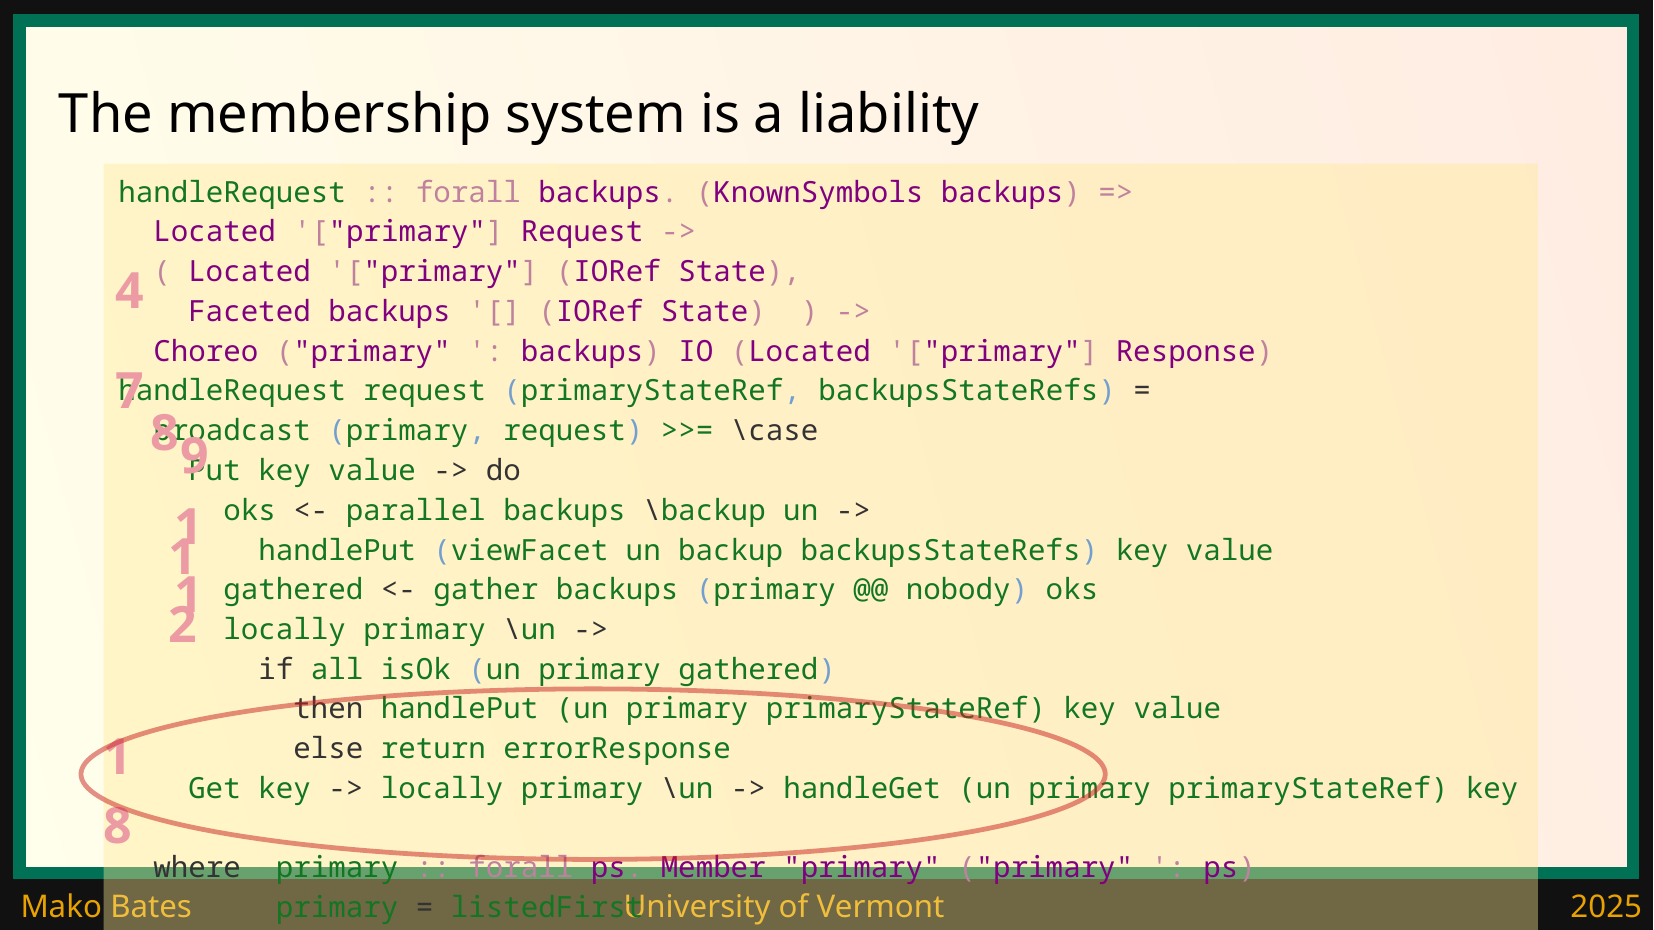

# The membership system is a liability
handleRequest :: forall backups. (KnownSymbols backups) =>
 Located '["primary"] Request ->
 ( Located '["primary"] (IORef State),
 Faceted backups '[] (IORef State) ) ->
 Choreo ("primary" ': backups) IO (Located '["primary"] Response)
handleRequest request (primaryStateRef, backupsStateRefs) =
 broadcast (primary, request) >>= \case
 Put key value -> do
 oks <- parallel backups \backup un ->
 handlePut (viewFacet un backup backupsStateRefs) key value
 gathered <- gather backups (primary @@ nobody) oks
 locally primary \un ->
 if all isOk (un primary gathered)
 then handlePut (un primary primaryStateRef) key value
 else return errorResponse
 Get key -> locally primary \un -> handleGet (un primary primaryStateRef) key
 where primary :: forall ps. Member "primary" ("primary" ': ps)
 primary = listedFirst
 backups = consSuper refl
4
7
8
9
11
12
18